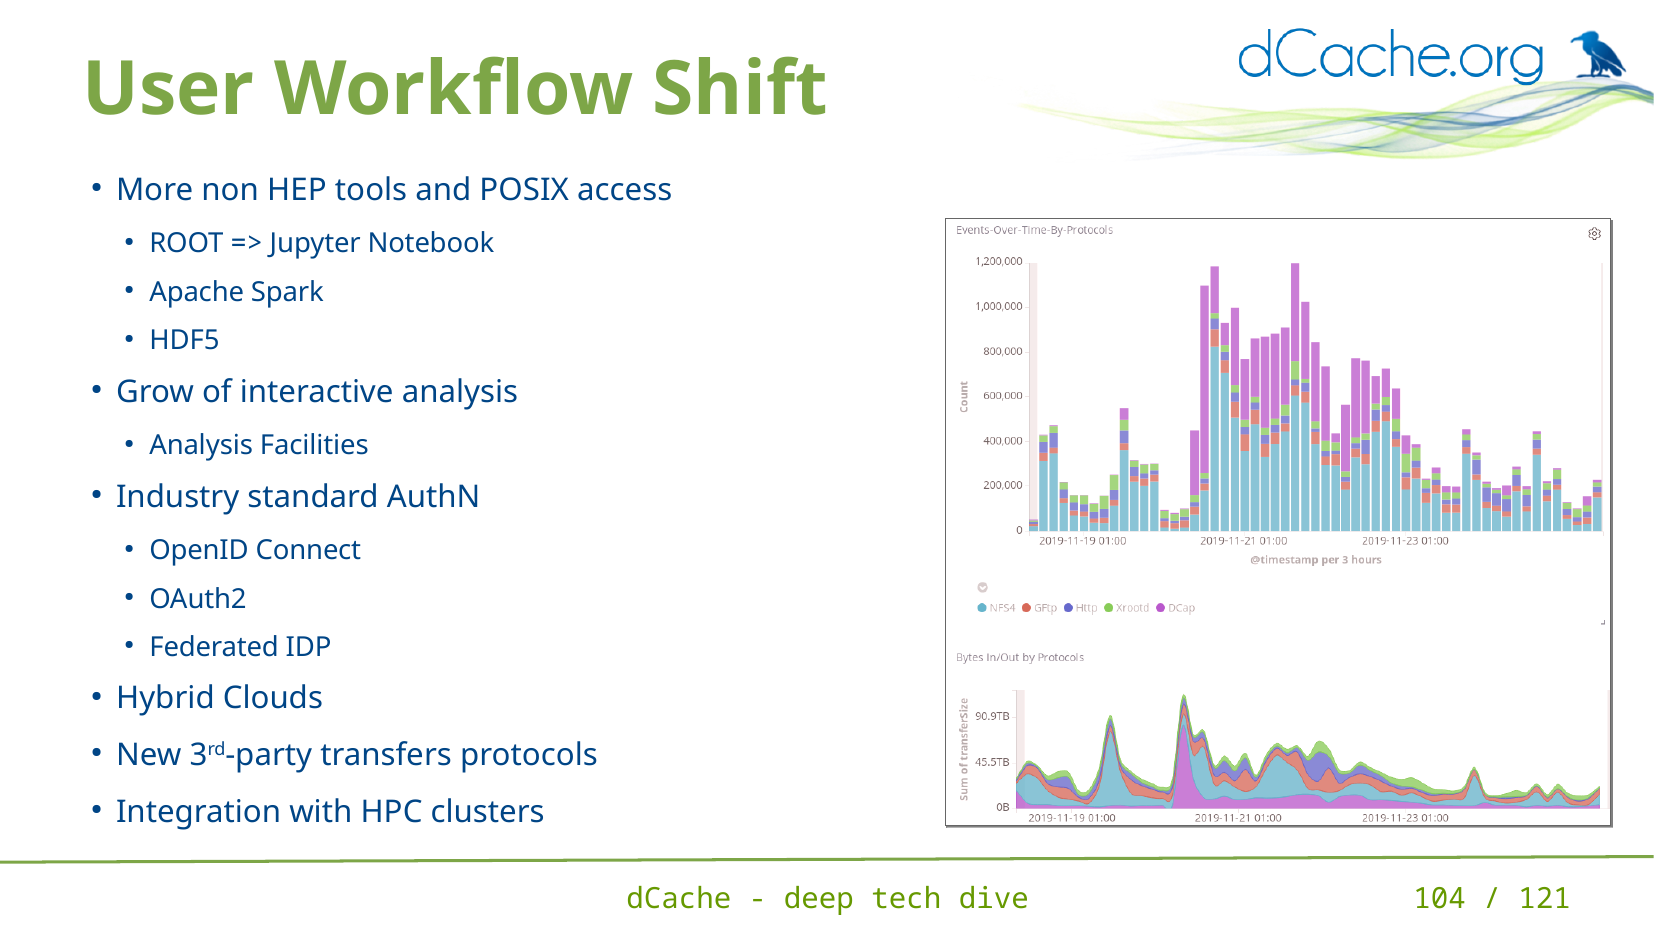

# User Workflow Shift
More non HEP tools and POSIX access
ROOT => Jupyter Notebook
Apache Spark
HDF5
Grow of interactive analysis
Analysis Facilities
Industry standard AuthN
OpenID Connect
OAuth2
Federated IDP
Hybrid Clouds
New 3rd-party transfers protocols
Integration with HPC clusters
dCache - deep tech dive
104